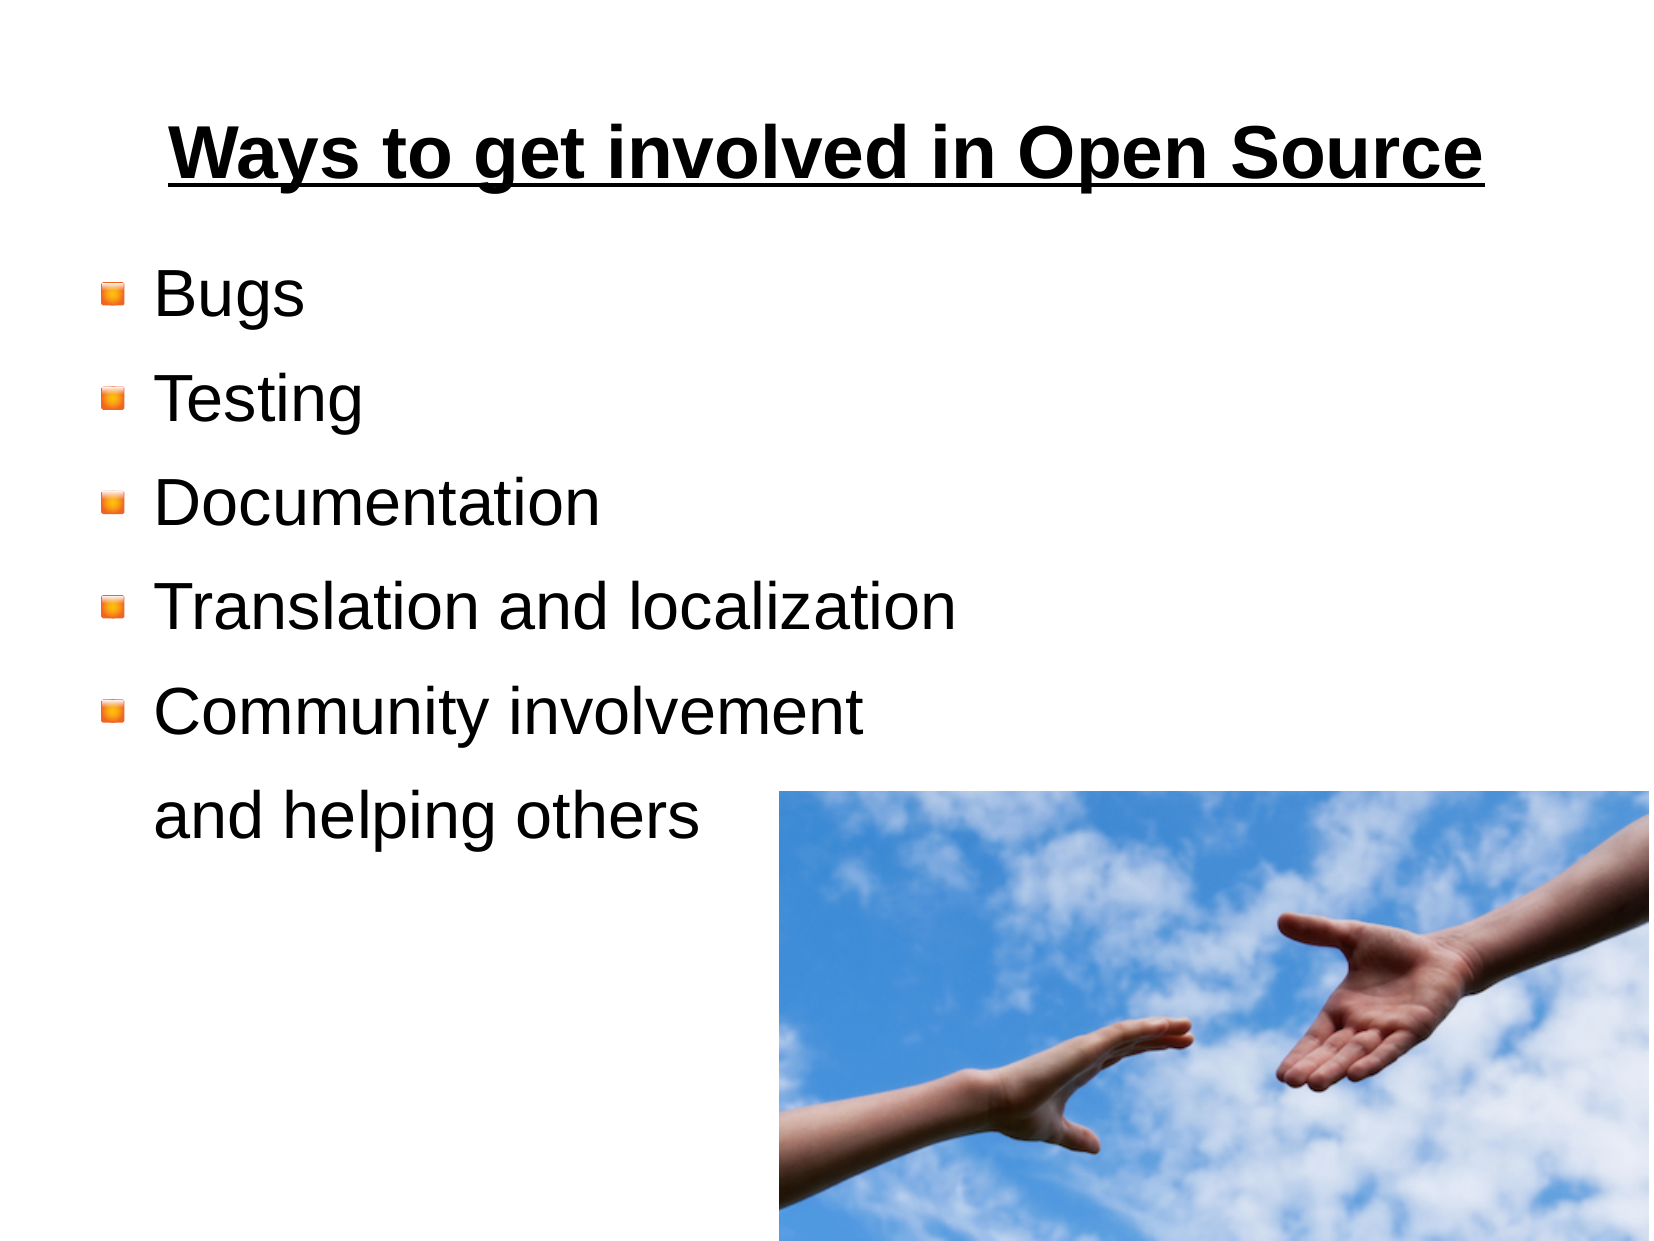

# Ways to get involved in Open Source
Bugs
Testing
Documentation
Translation and localization
Community involvement
and helping others